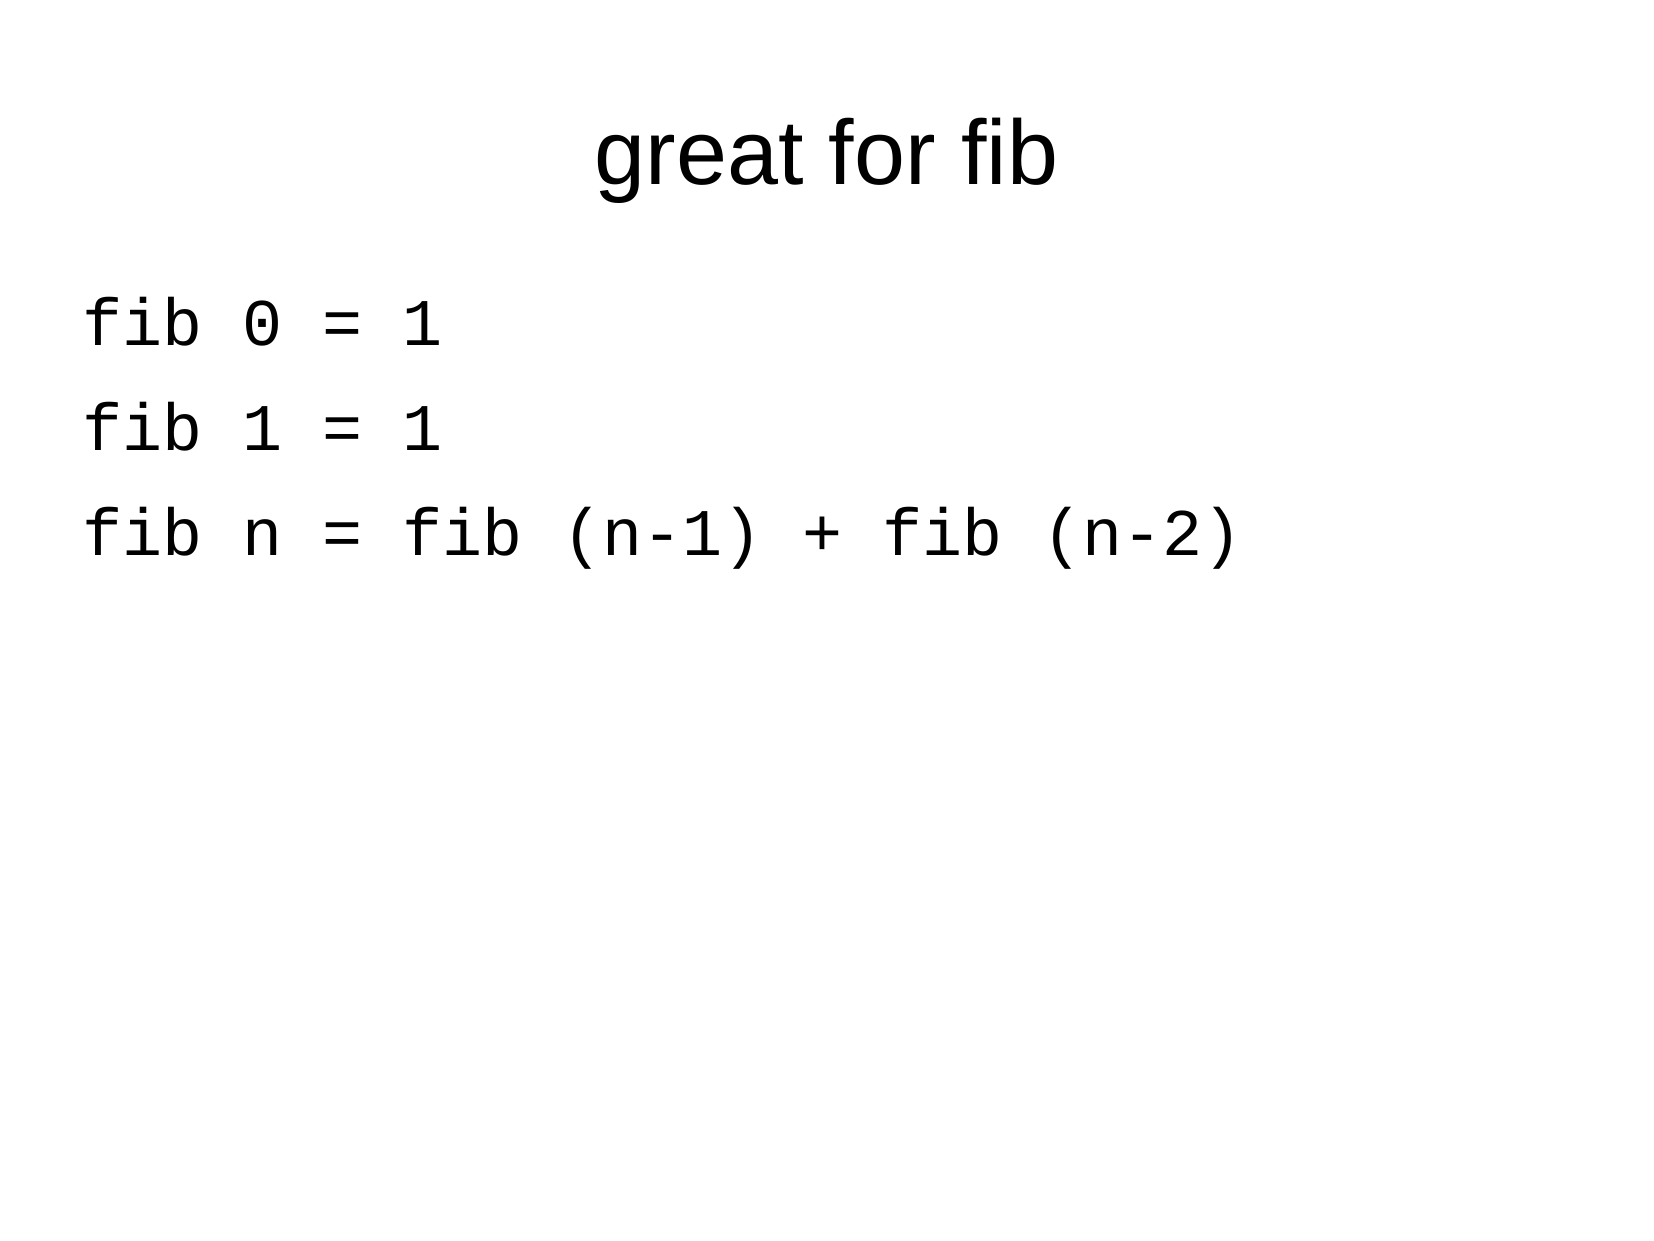

# great for fib
fib 0 = 1
fib 1 = 1
fib n = fib (n-1) + fib (n-2)